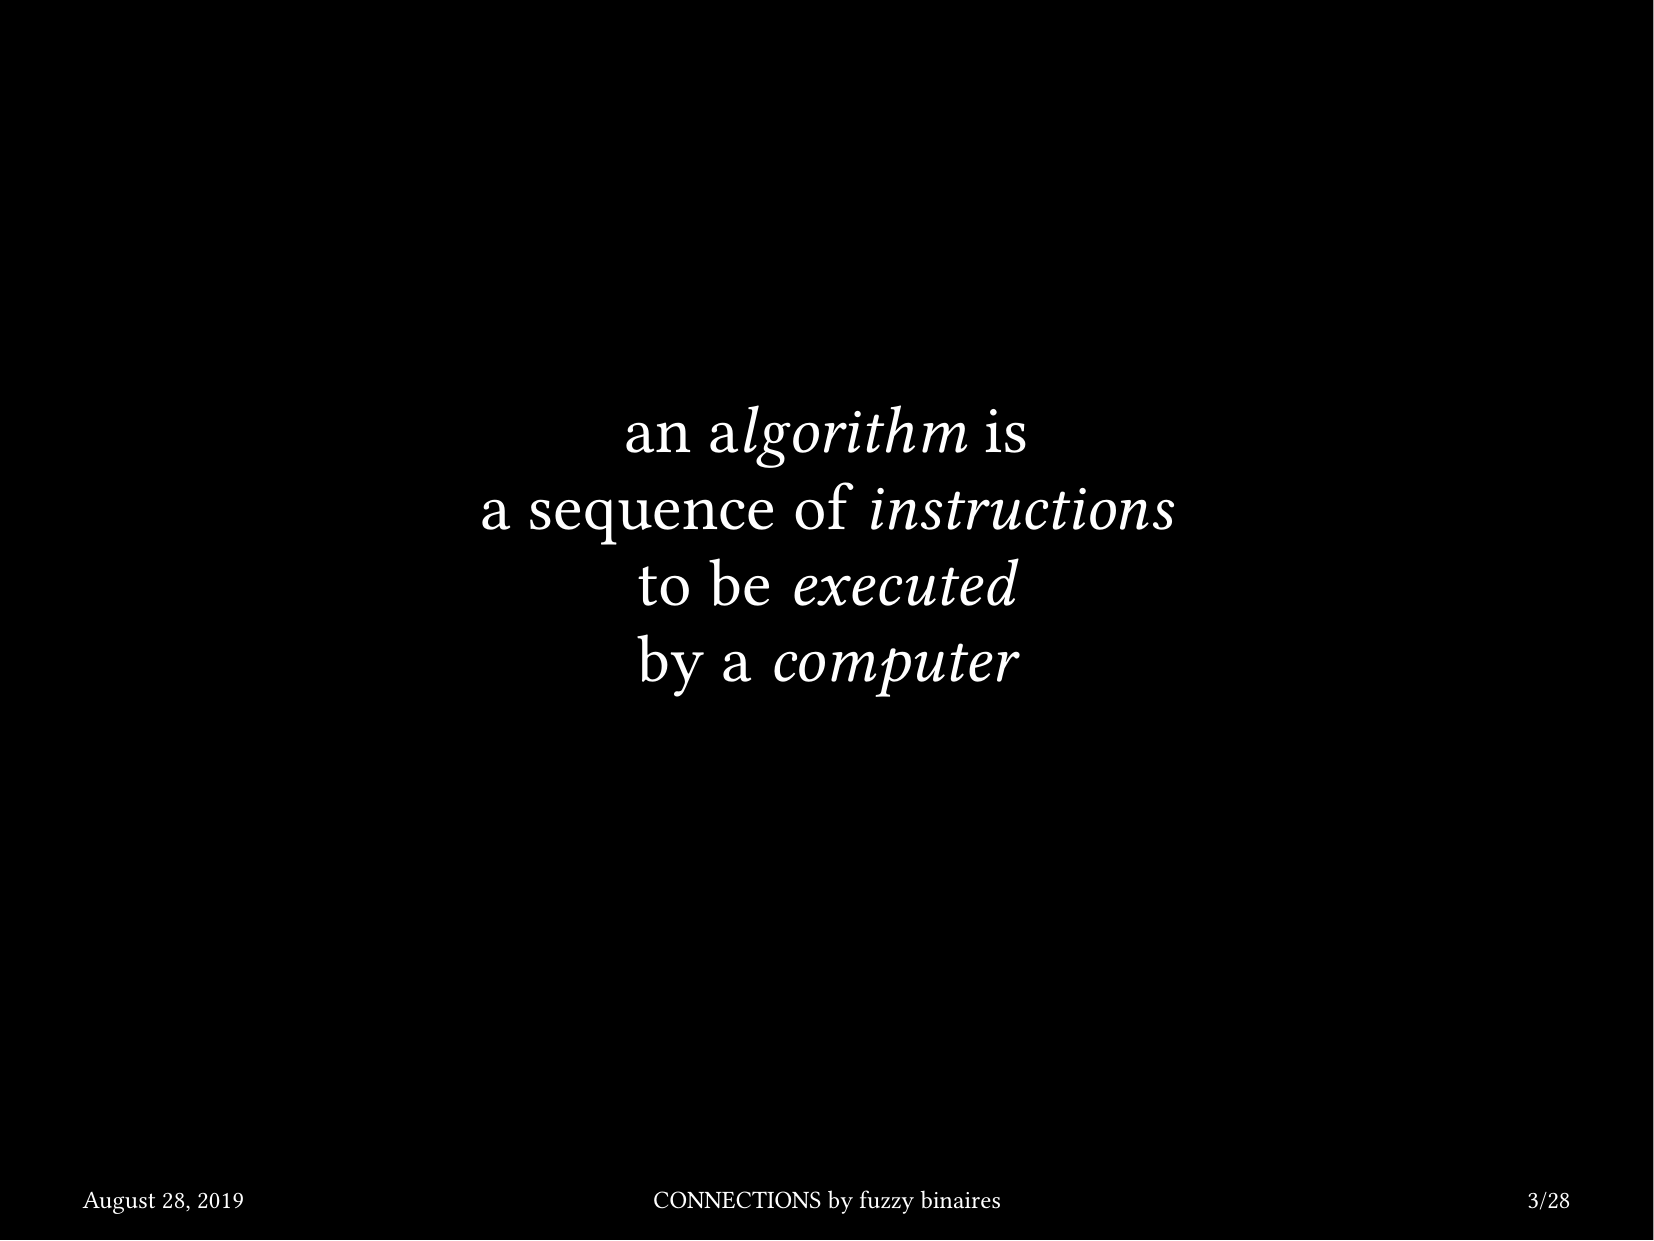

#
an algorithm is
a sequence of instructions
to be executed
by a computer
3